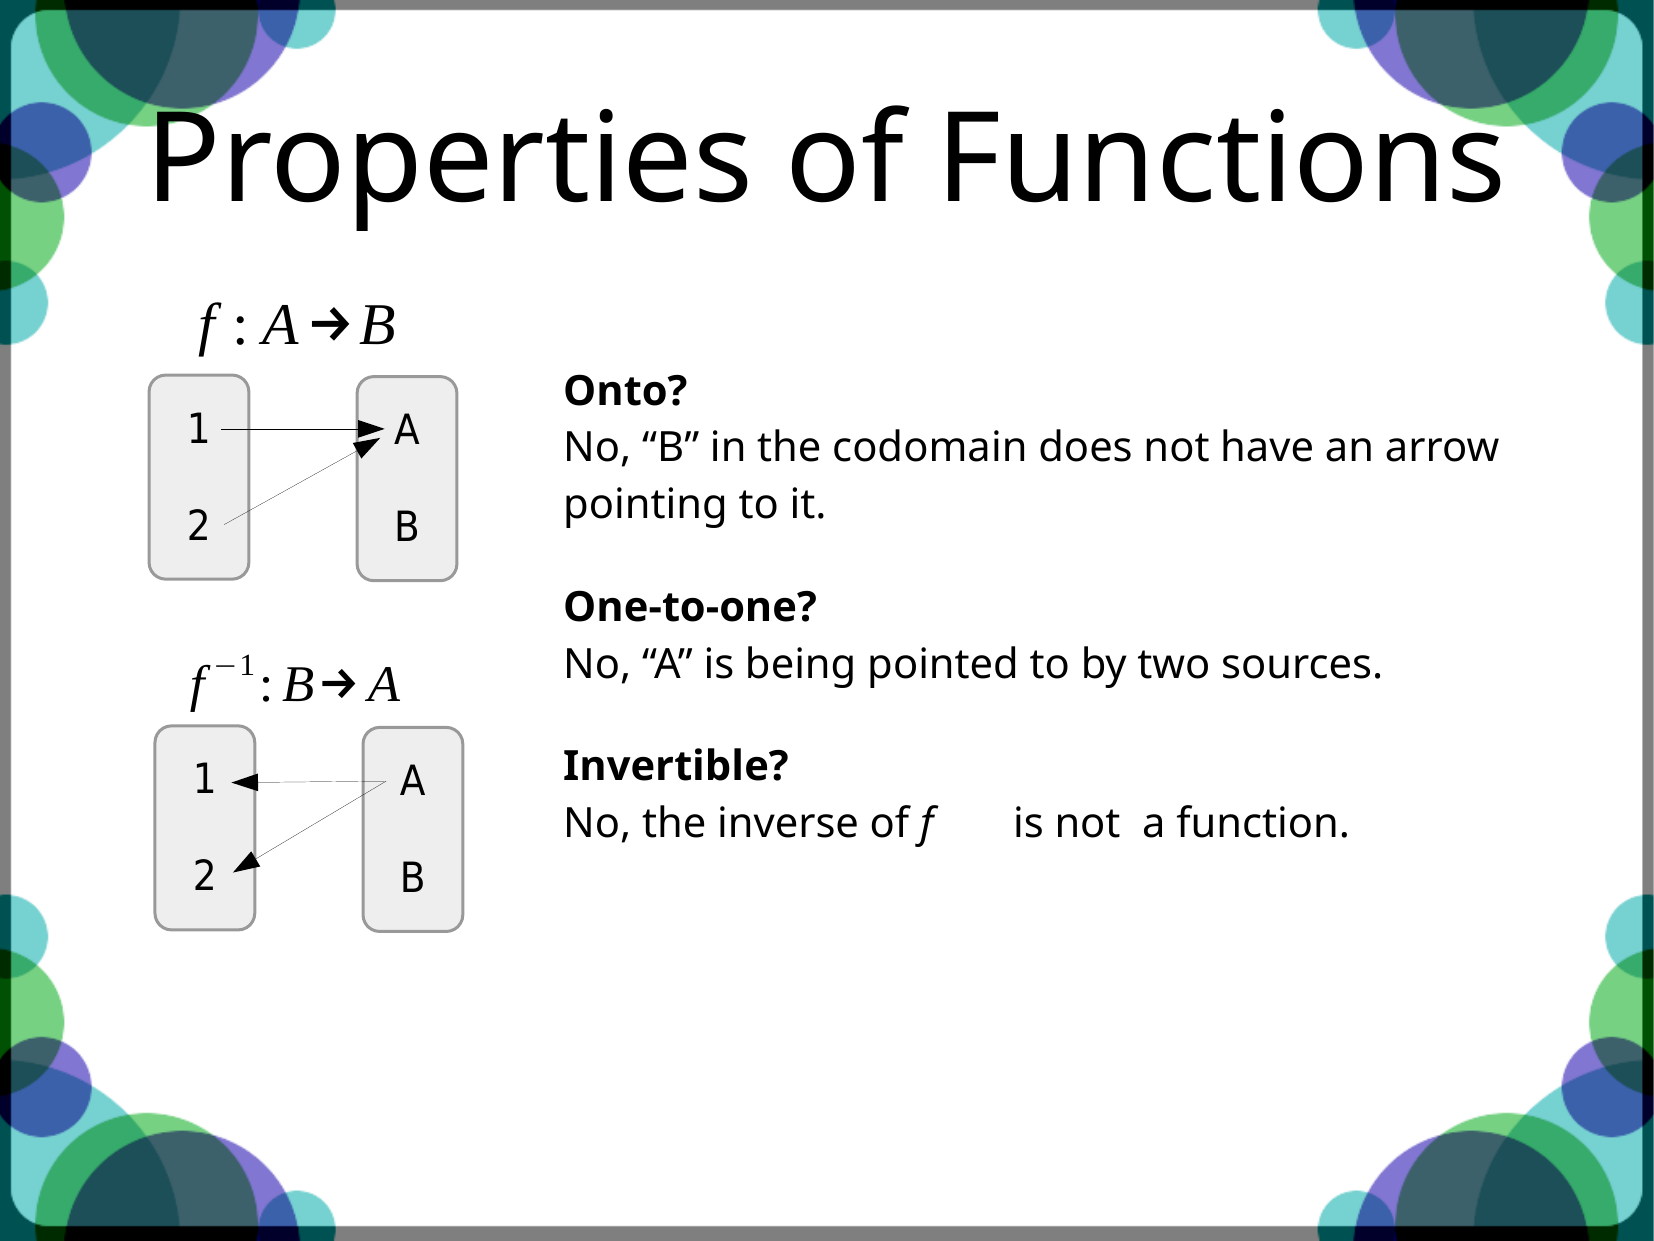

# Properties of Functions
Onto?
No, “B” in the codomain does not have an arrow pointing to it.
One-to-one?
No, “A” is being pointed to by two sources.
Invertible?
No, the inverse of f 	is not a function.
1
2
A
B
1
2
A
B